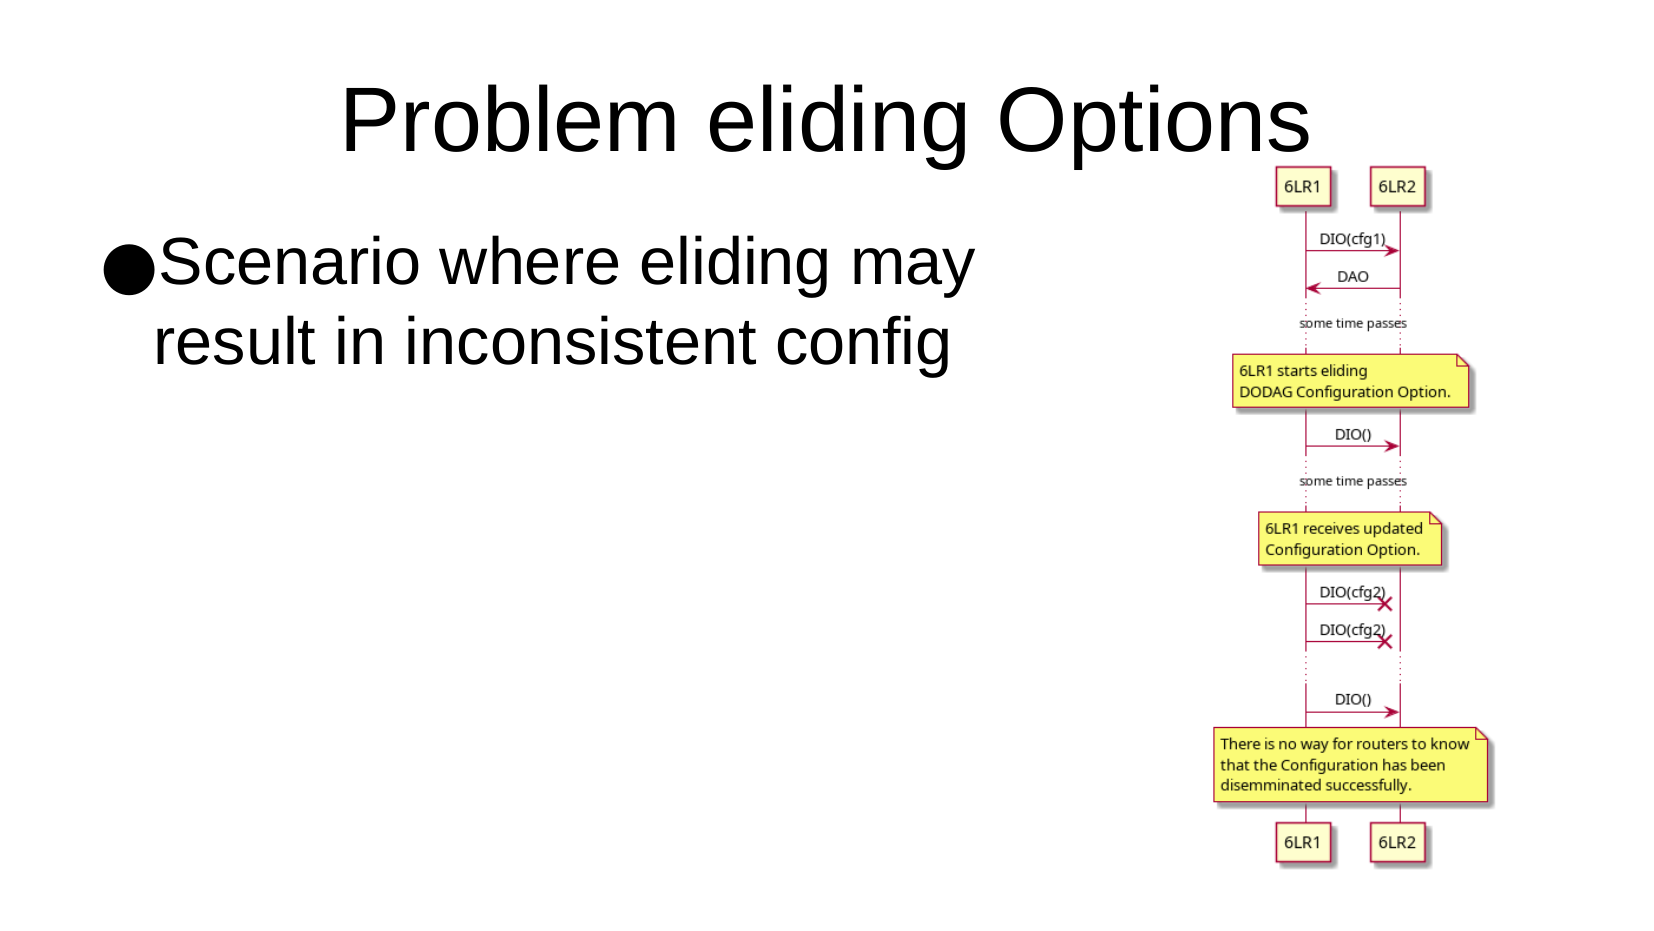

Problem eliding Options
Scenario where eliding may result in inconsistent config